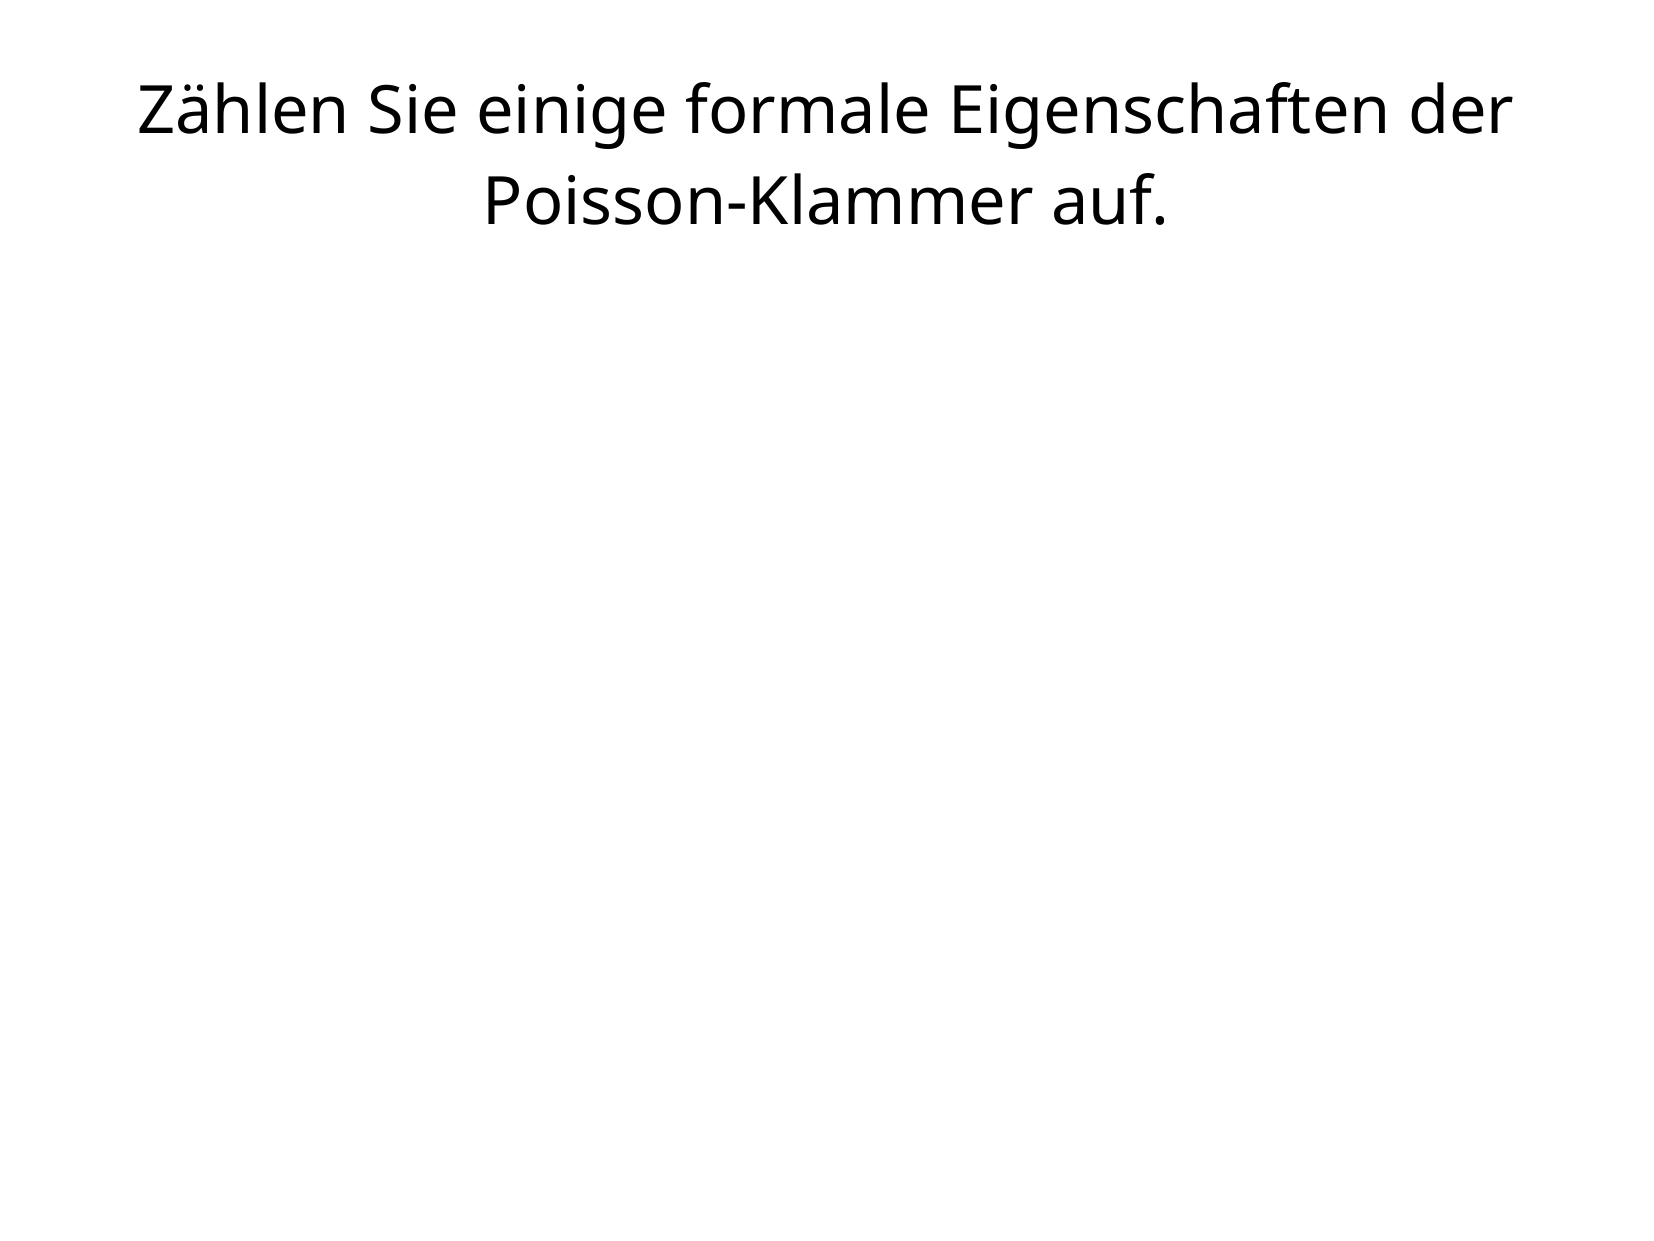

# Zählen Sie einige formale Eigenschaften der Poisson-Klammer auf.